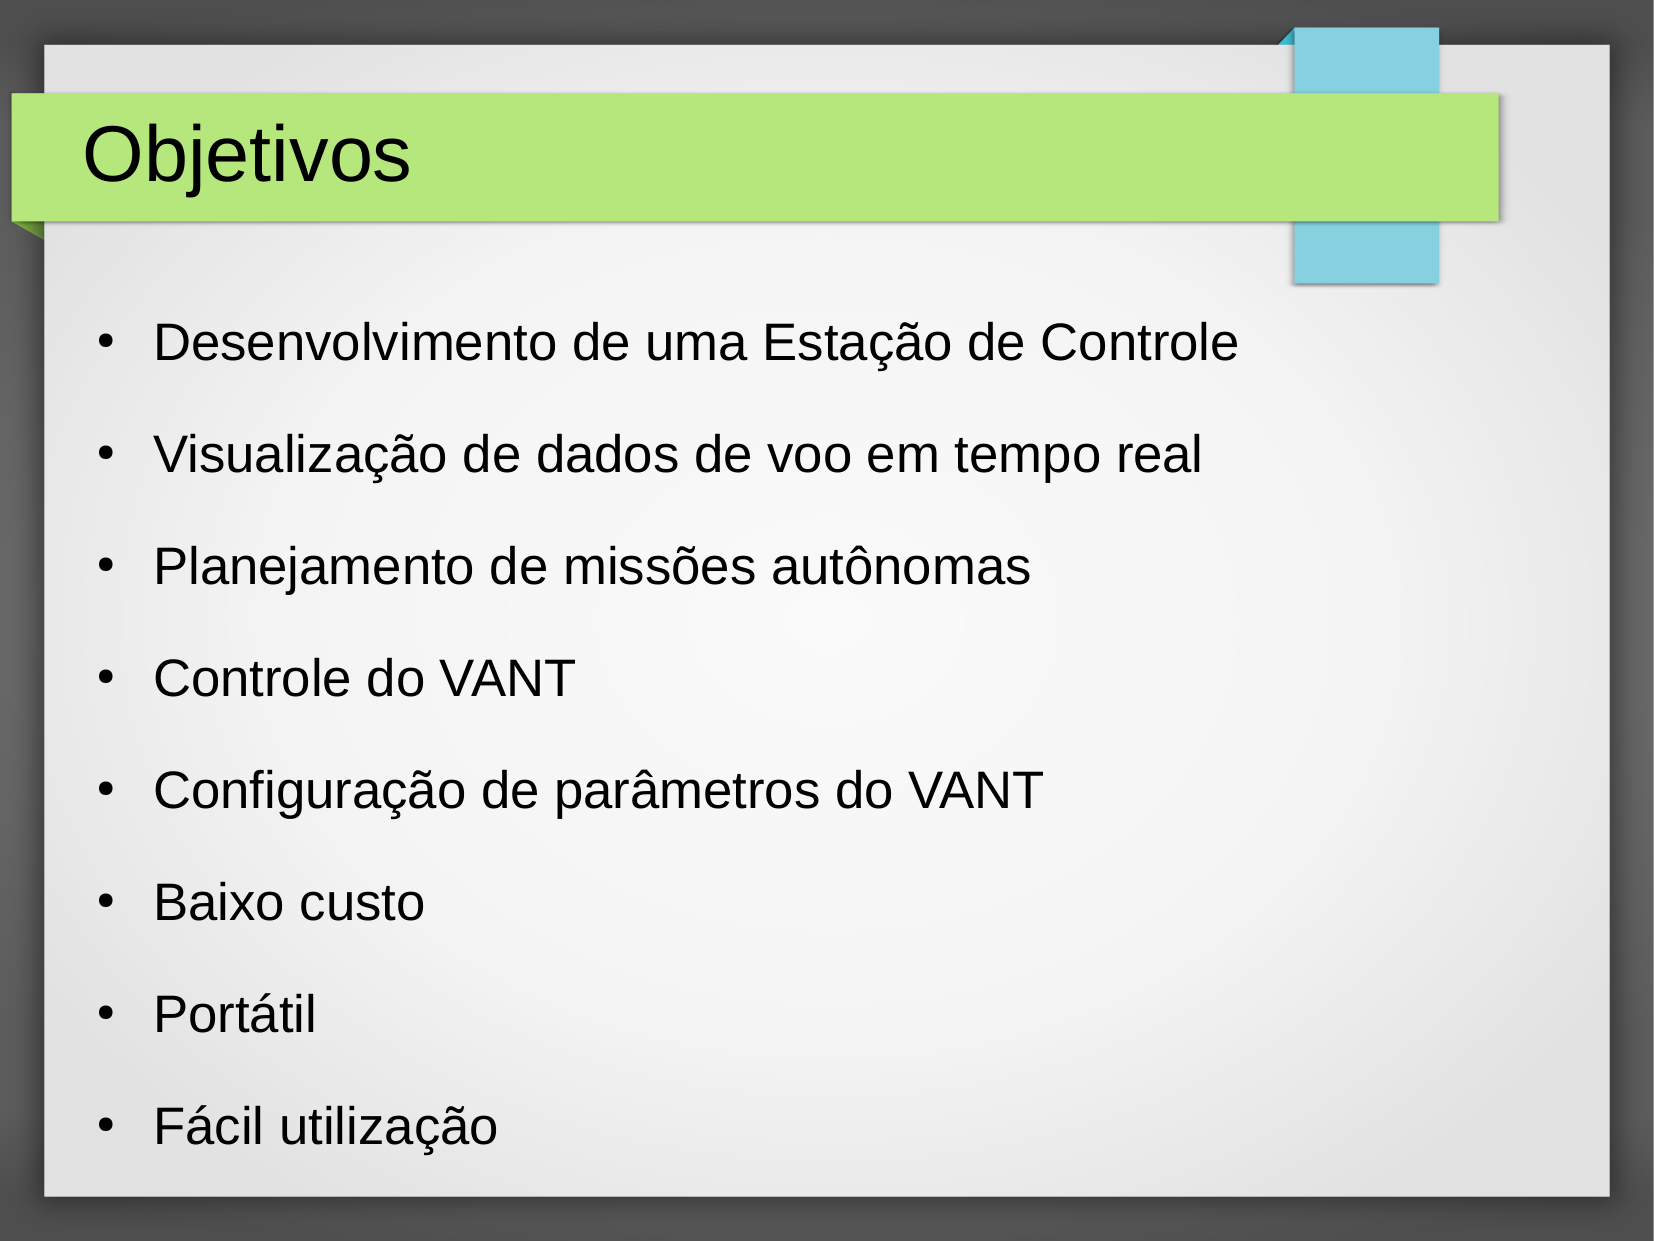

# Objetivos
 Desenvolvimento de uma Estação de Controle
 Visualização de dados de voo em tempo real
 Planejamento de missões autônomas
 Controle do VANT
 Configuração de parâmetros do VANT
 Baixo custo
 Portátil
 Fácil utilização